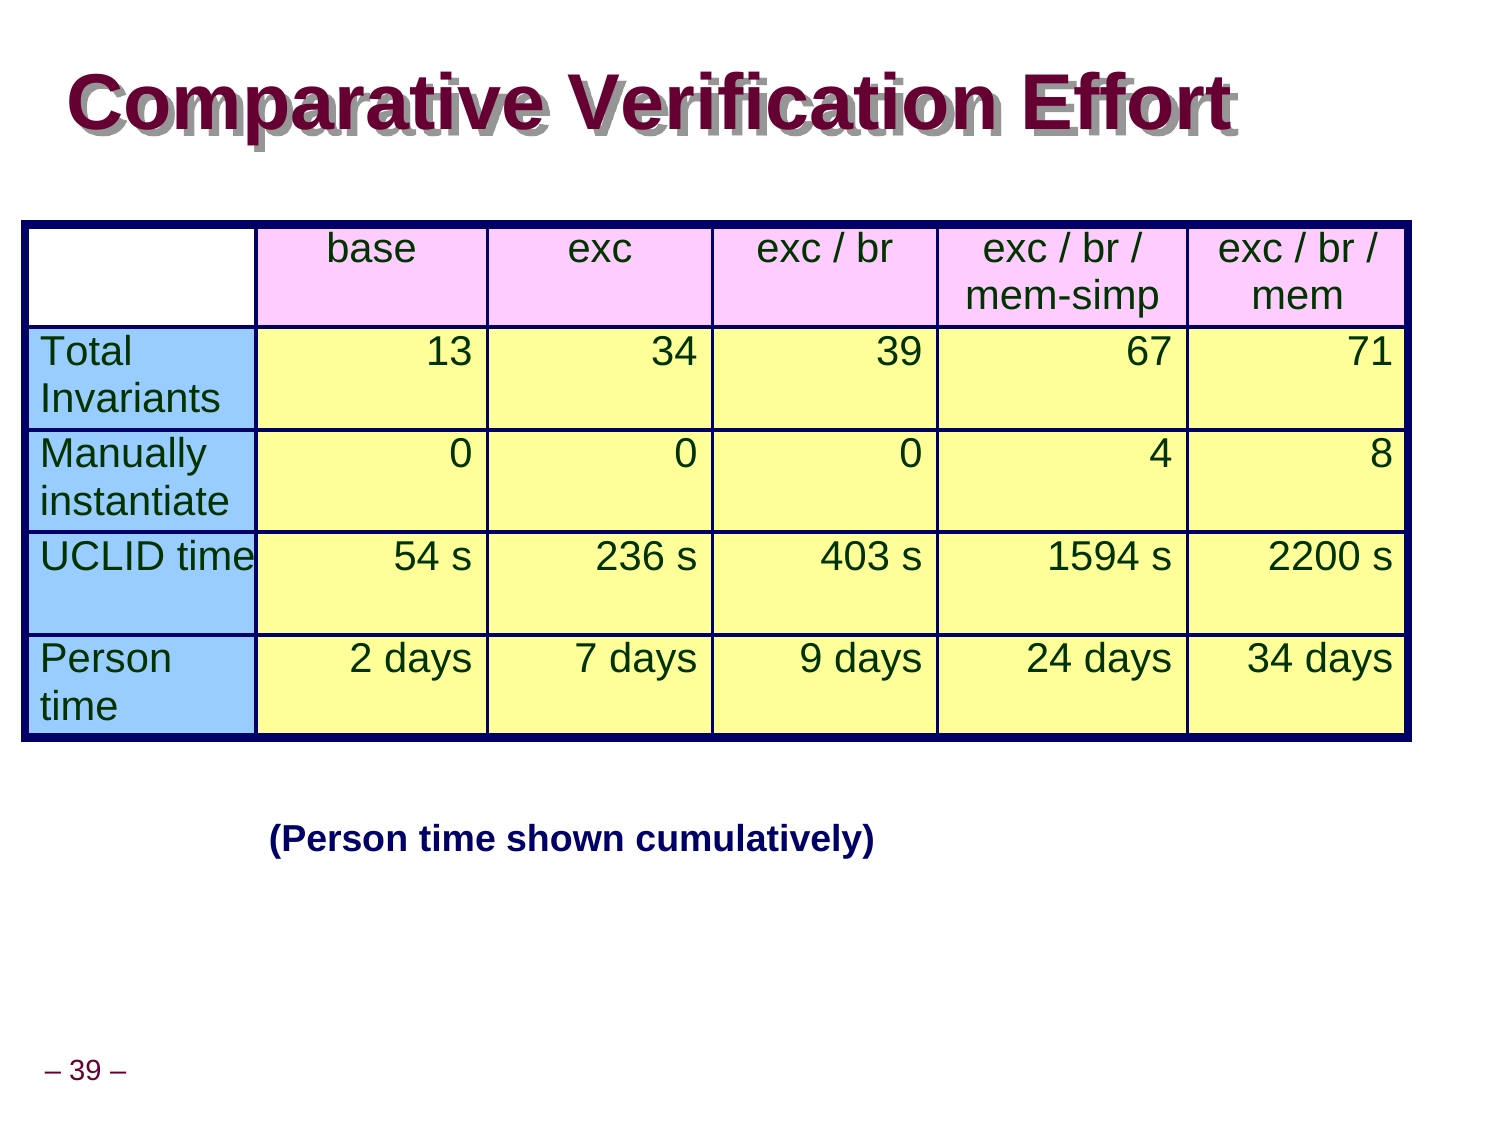

# Comparative Verification Effort
| | base | exc | exc / br | exc / br / mem-simp | exc / br / mem |
| --- | --- | --- | --- | --- | --- |
| Total Invariants | 13 | 34 | 39 | 67 | 71 |
| Manually instantiate | 0 | 0 | 0 | 4 | 8 |
| UCLID time | 54 s | 236 s | 403 s | 1594 s | 2200 s |
| Person time | 2 days | 7 days | 9 days | 24 days | 34 days |
(Person time shown cumulatively)